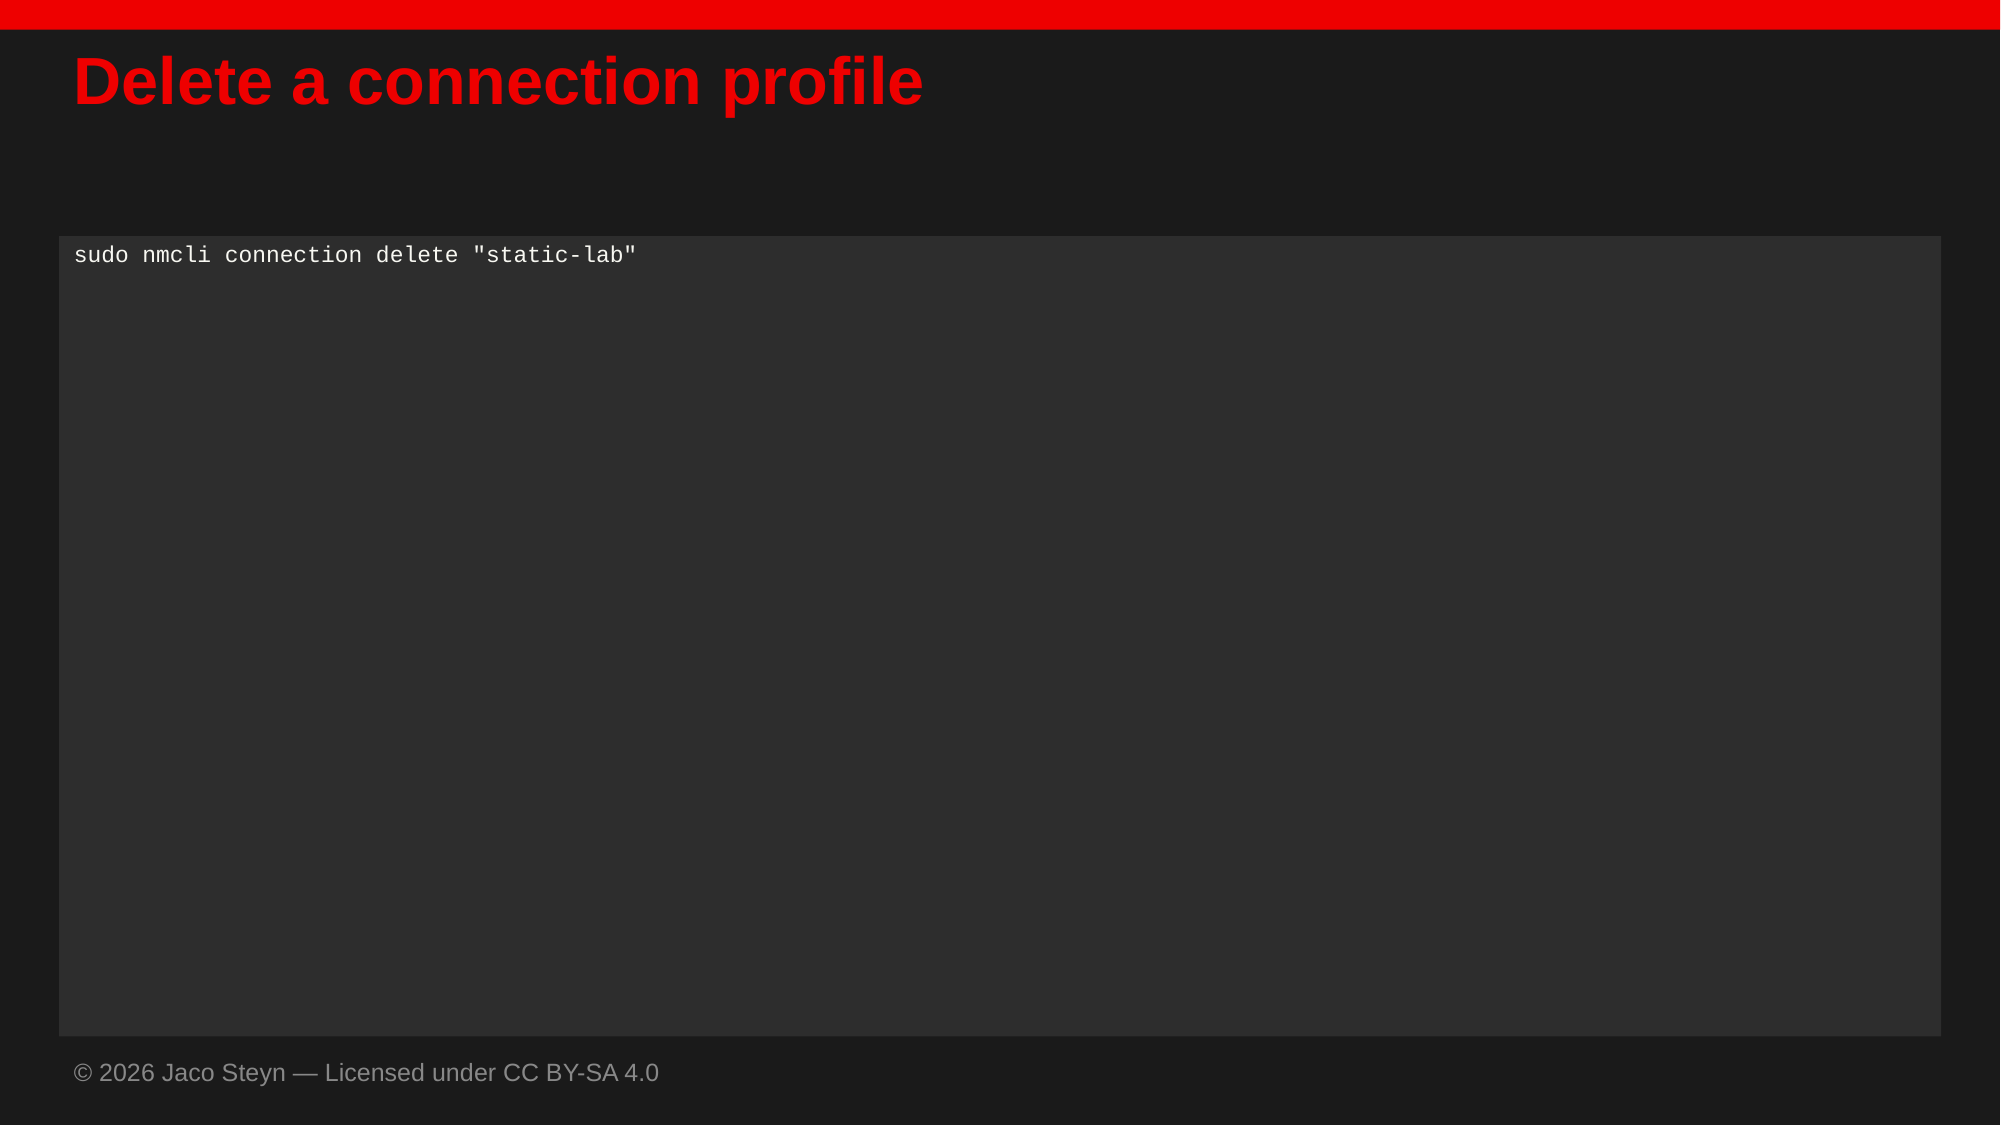

Delete a connection profile
sudo nmcli connection delete "static-lab"
© 2026 Jaco Steyn — Licensed under CC BY-SA 4.0